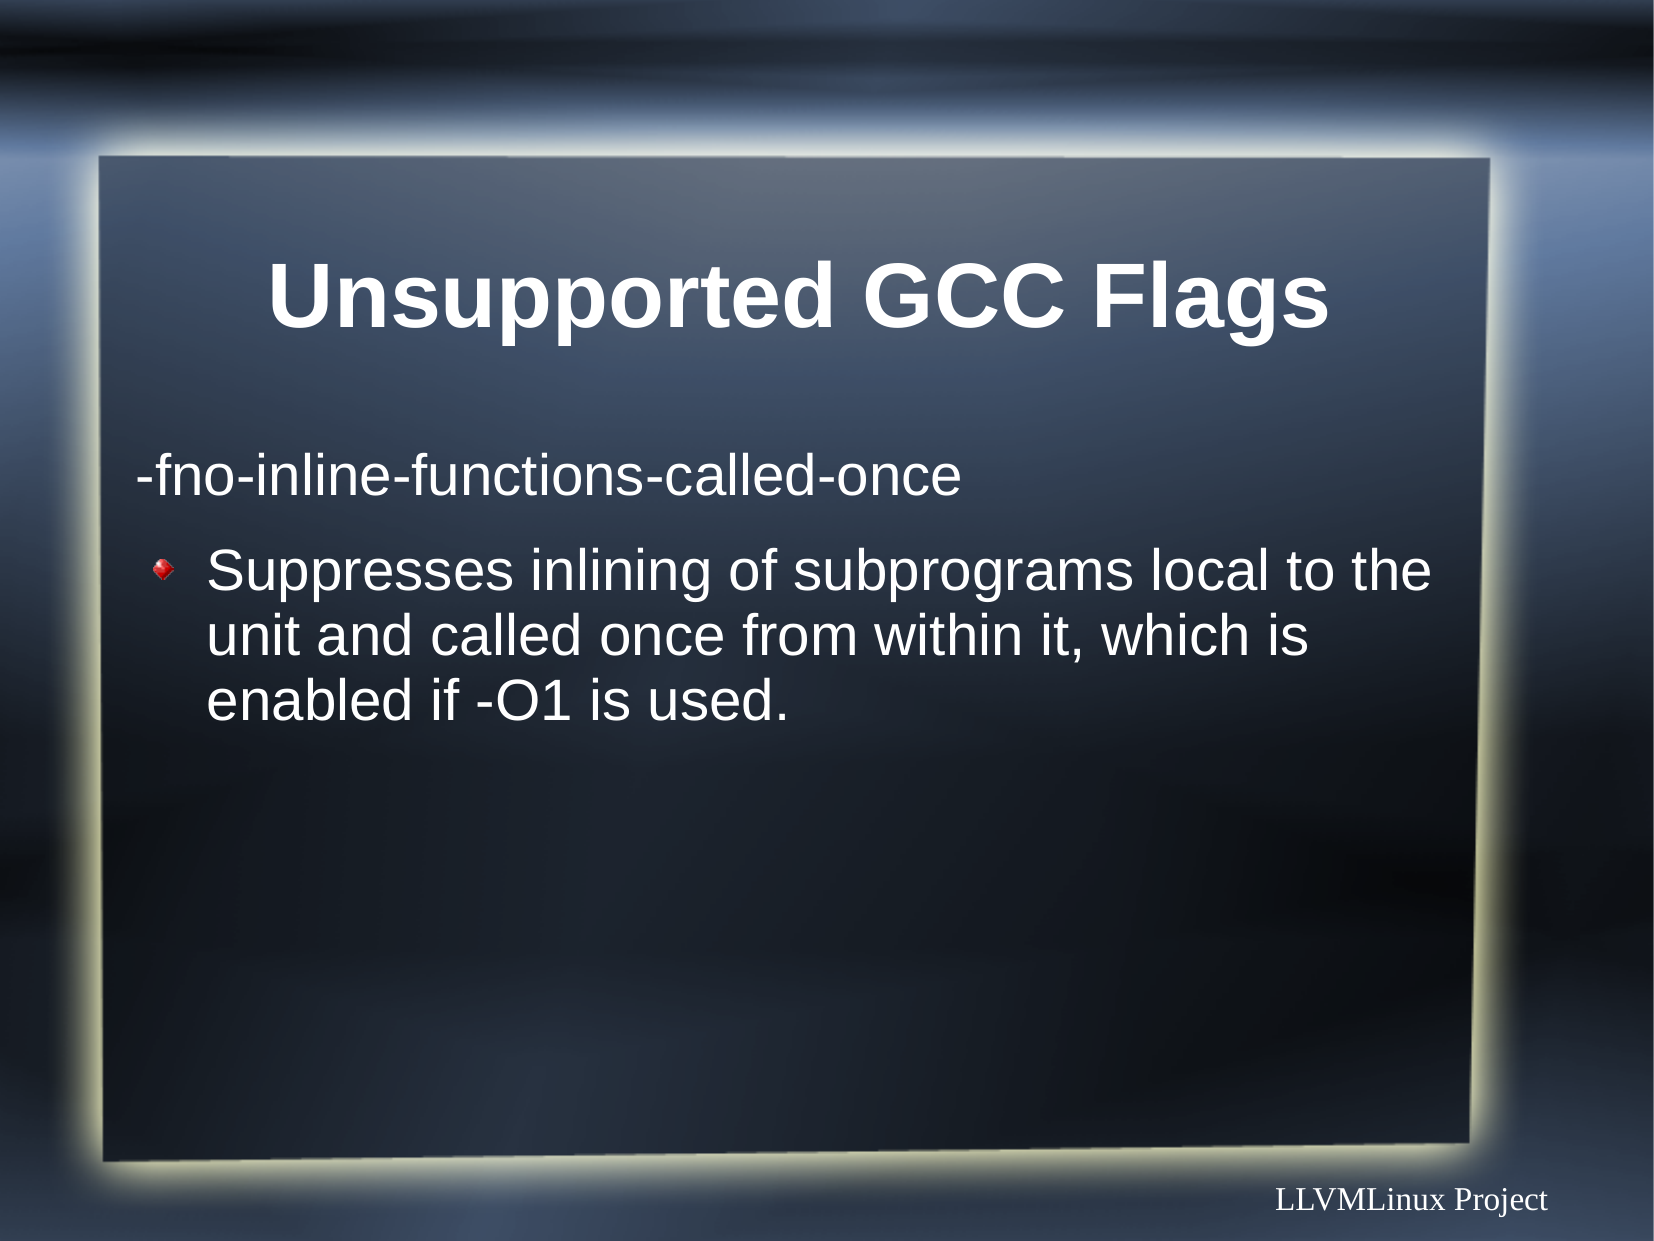

# Unsupported GCC Flags
-fno-inline-functions-called-once
Suppresses inlining of subprograms local to the unit and called once from within it, which is enabled if -O1 is used.